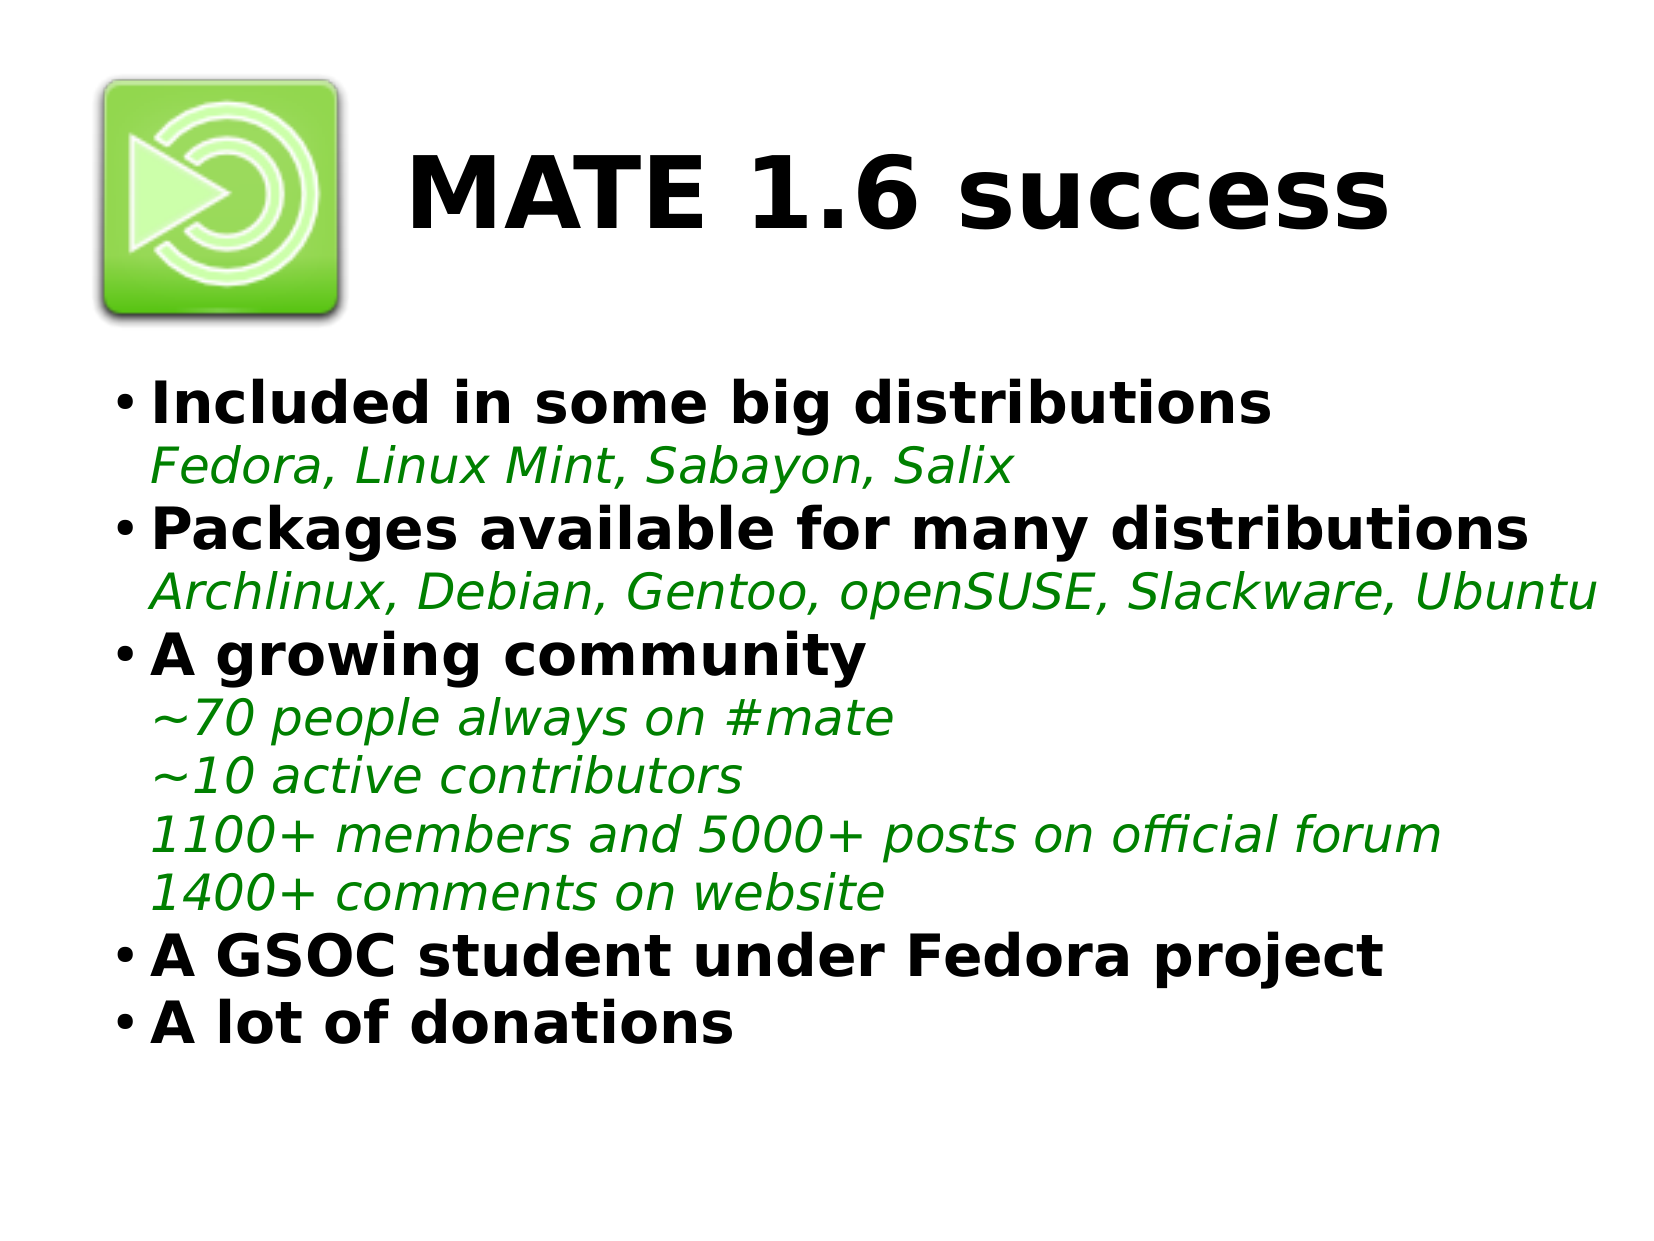

MATE 1.6 success
Included in some big distributions
Fedora, Linux Mint, Sabayon, Salix
Packages available for many distributions
Archlinux, Debian, Gentoo, openSUSE, Slackware, Ubuntu
A growing community
~70 people always on #mate
~10 active contributors
1100+ members and 5000+ posts on official forum
1400+ comments on website
A GSOC student under Fedora project
A lot of donations